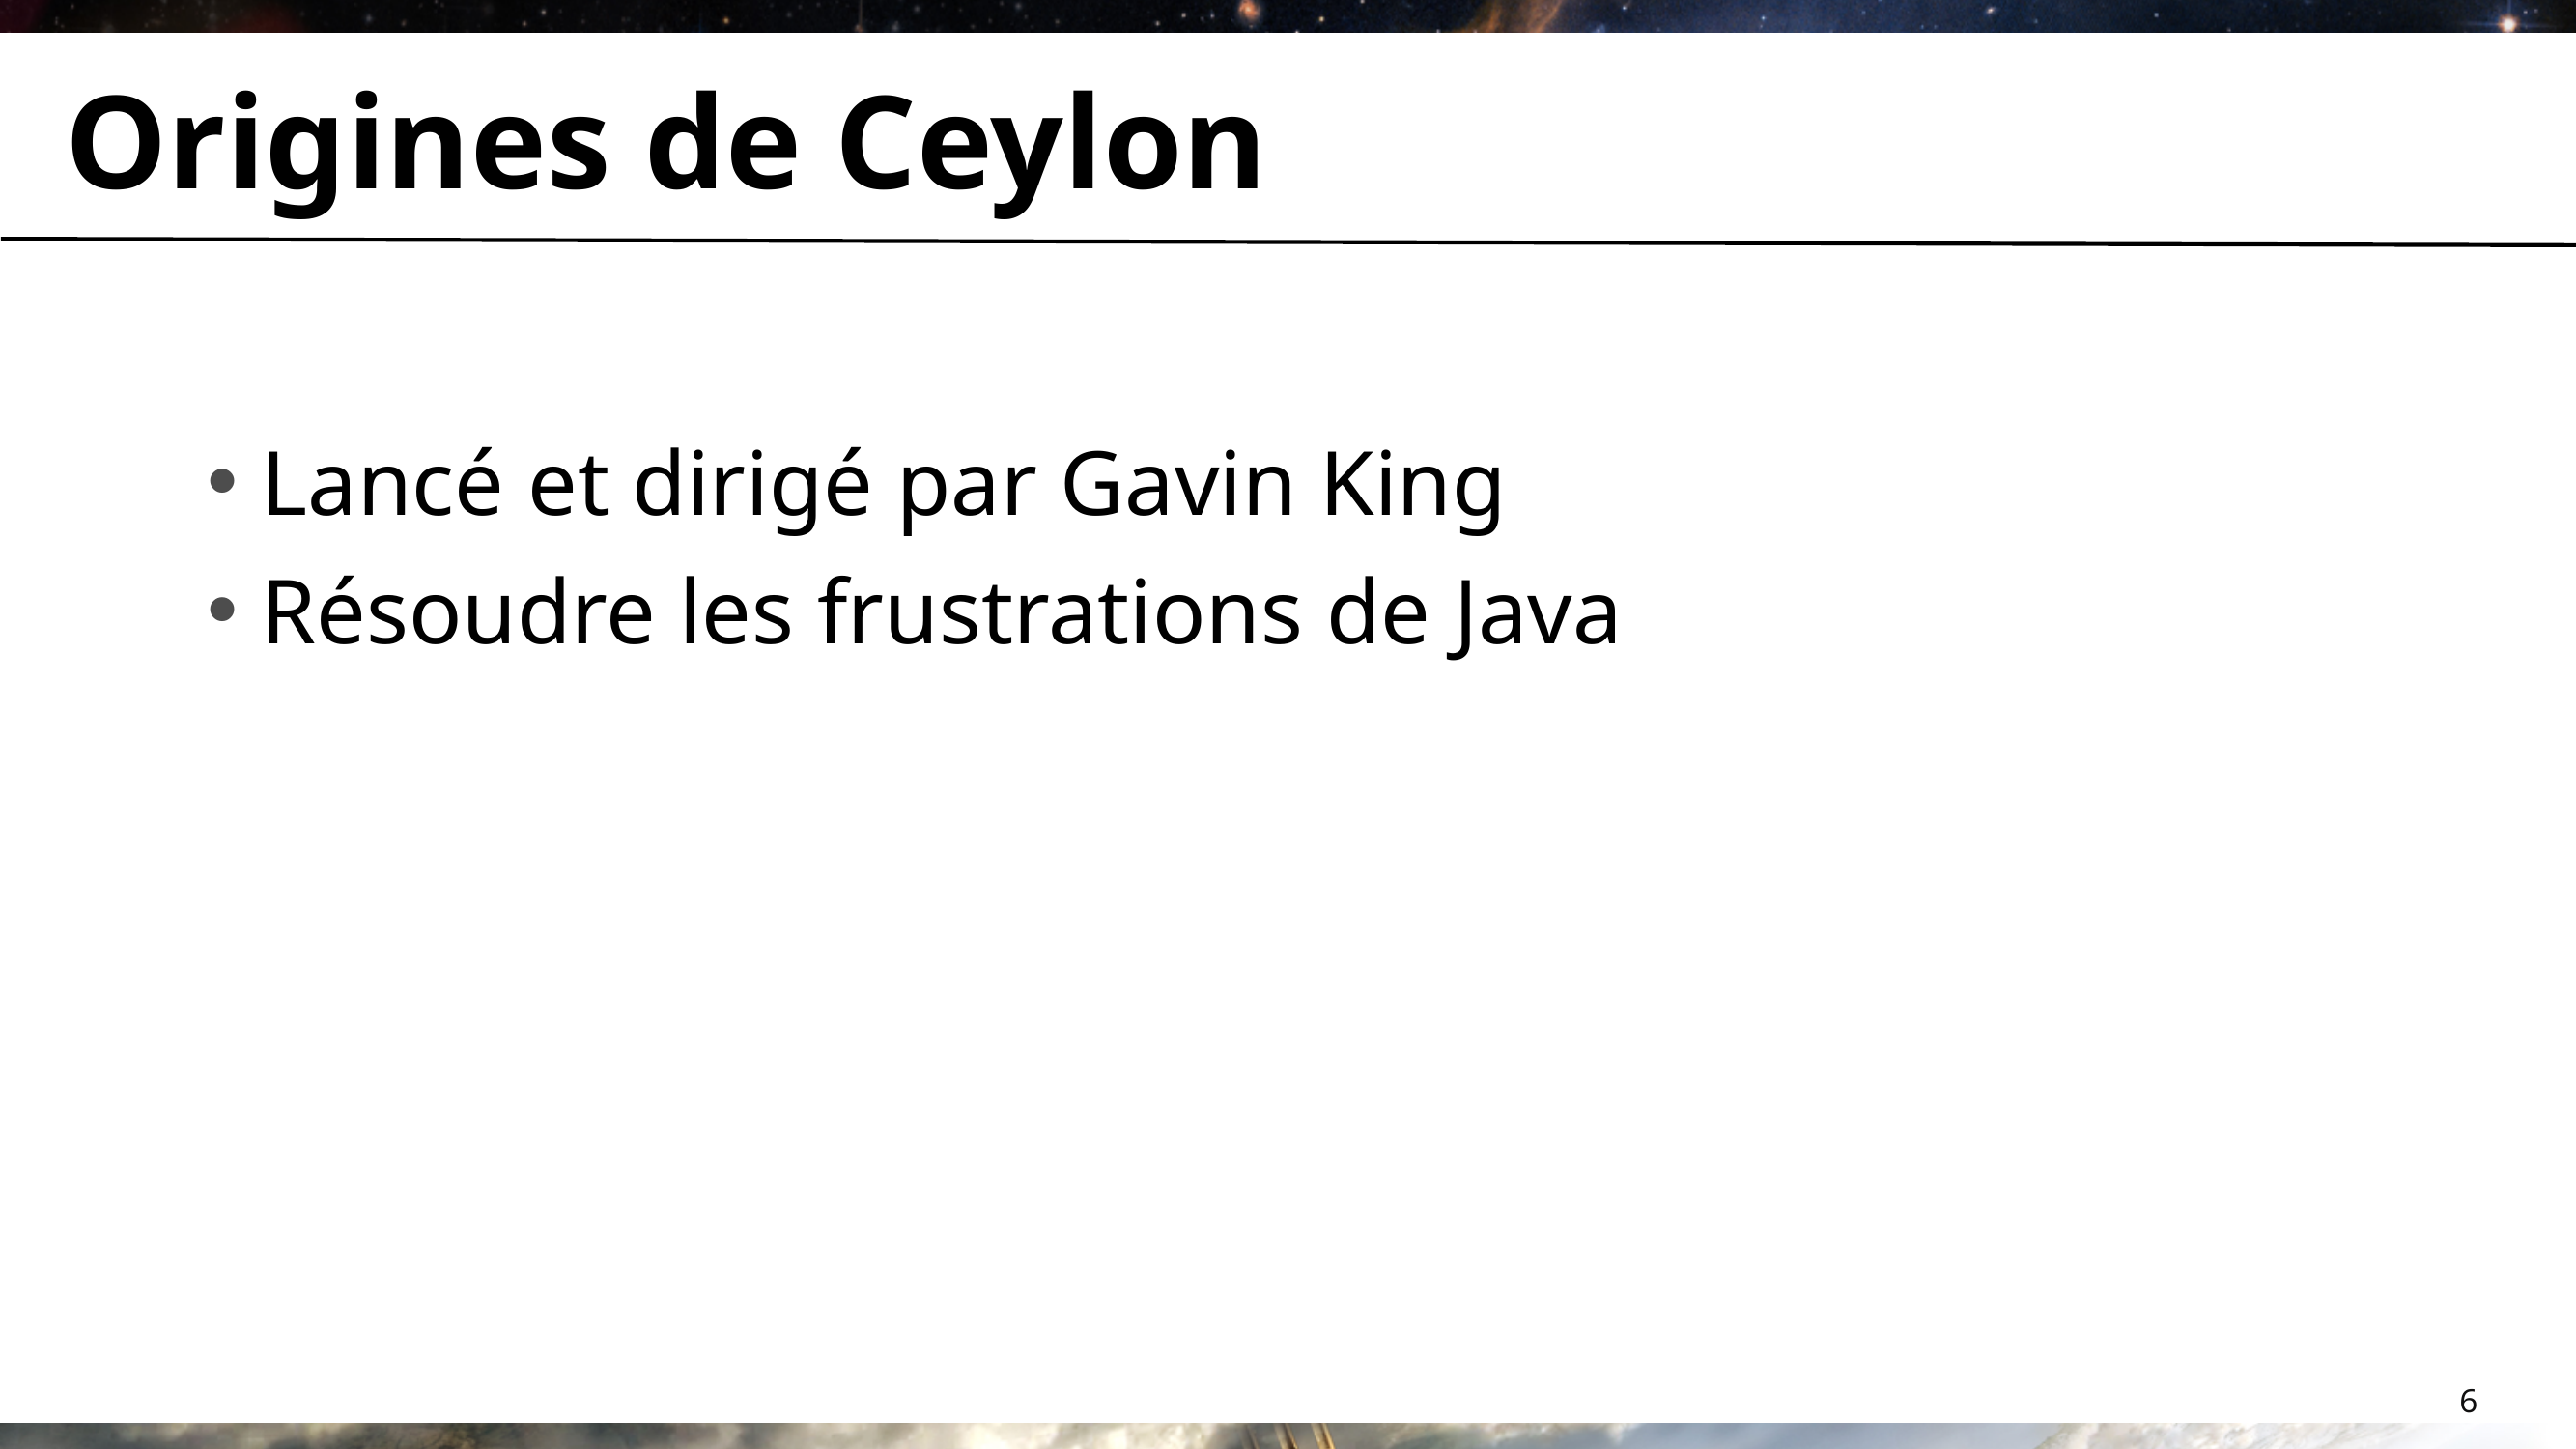

# Origines de Ceylon
Lancé et dirigé par Gavin King
Résoudre les frustrations de Java